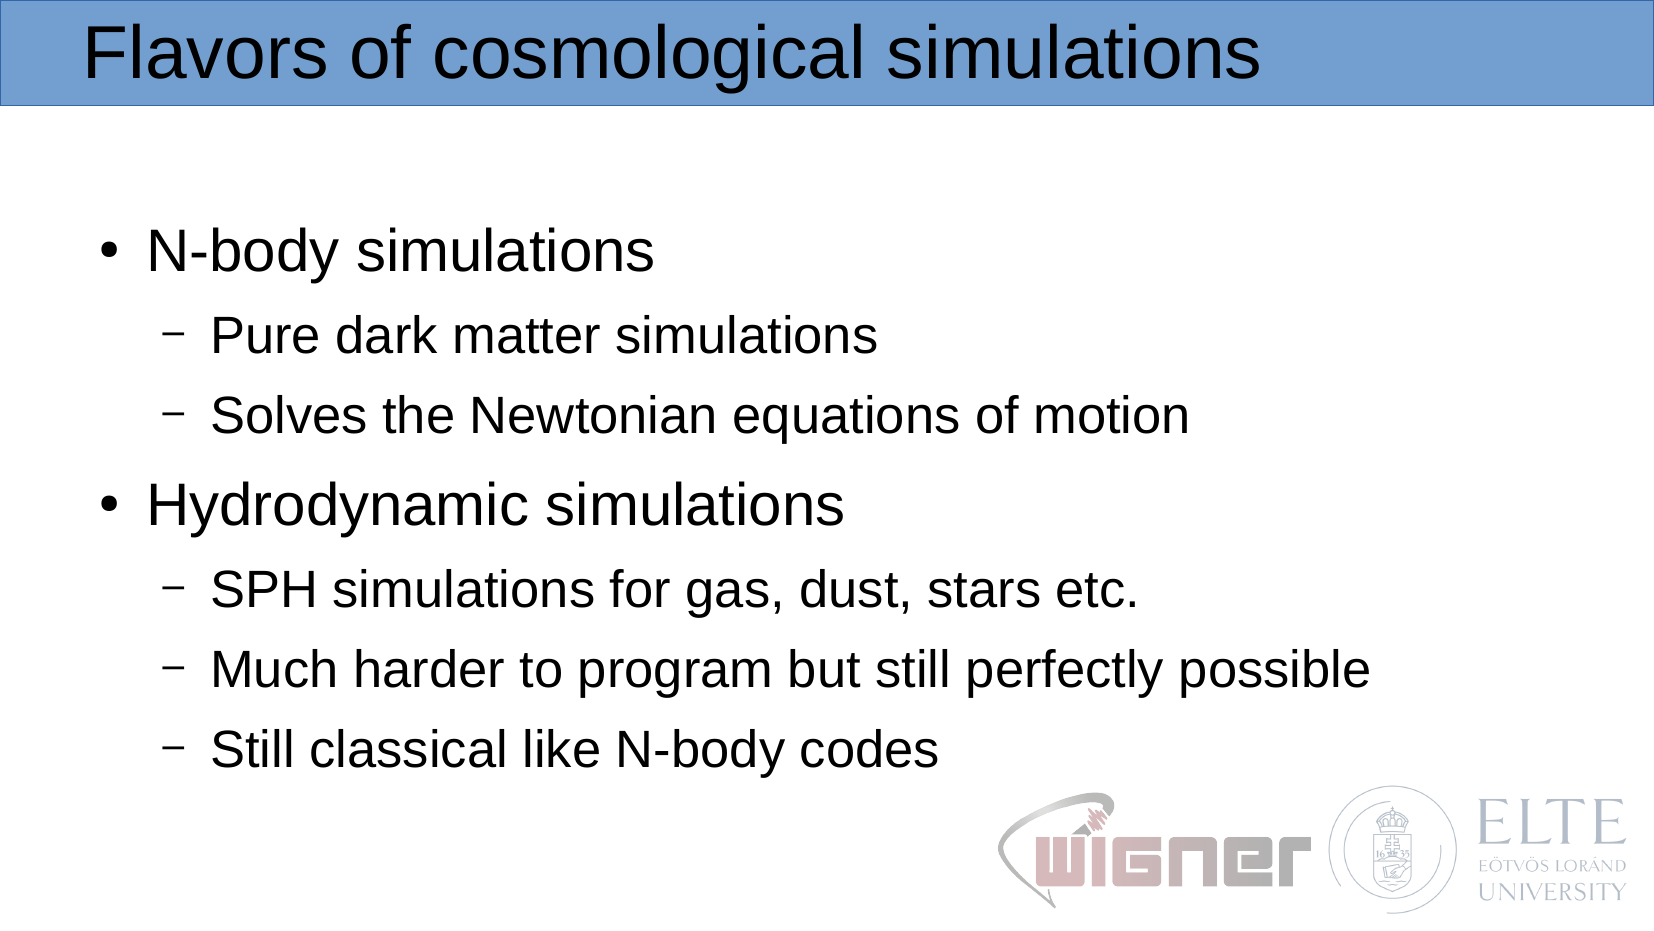

# Flavors of cosmological simulations
N-body simulations
Pure dark matter simulations
Solves the Newtonian equations of motion
Hydrodynamic simulations
SPH simulations for gas, dust, stars etc.
Much harder to program but still perfectly possible
Still classical like N-body codes